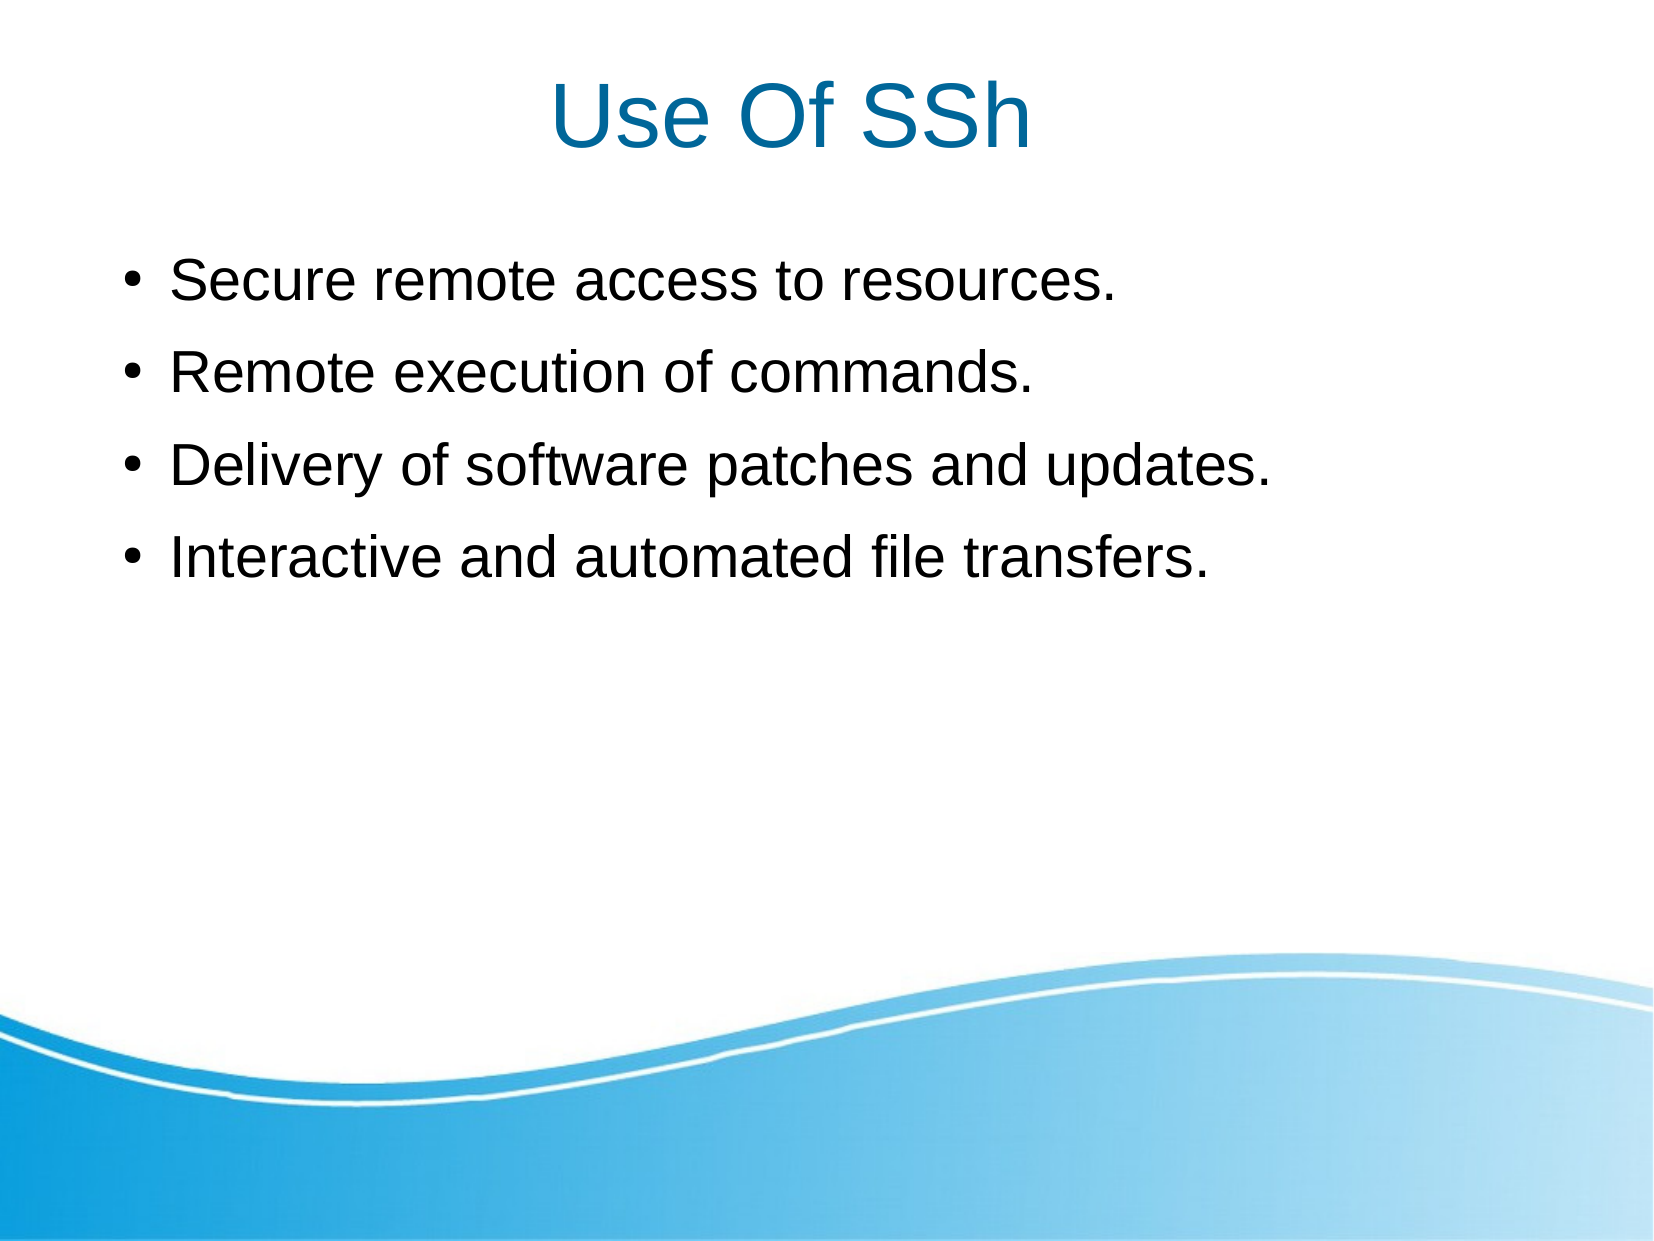

# Use Of SSh
Secure remote access to resources.
Remote execution of commands.
Delivery of software patches and updates.
Interactive and automated file transfers.